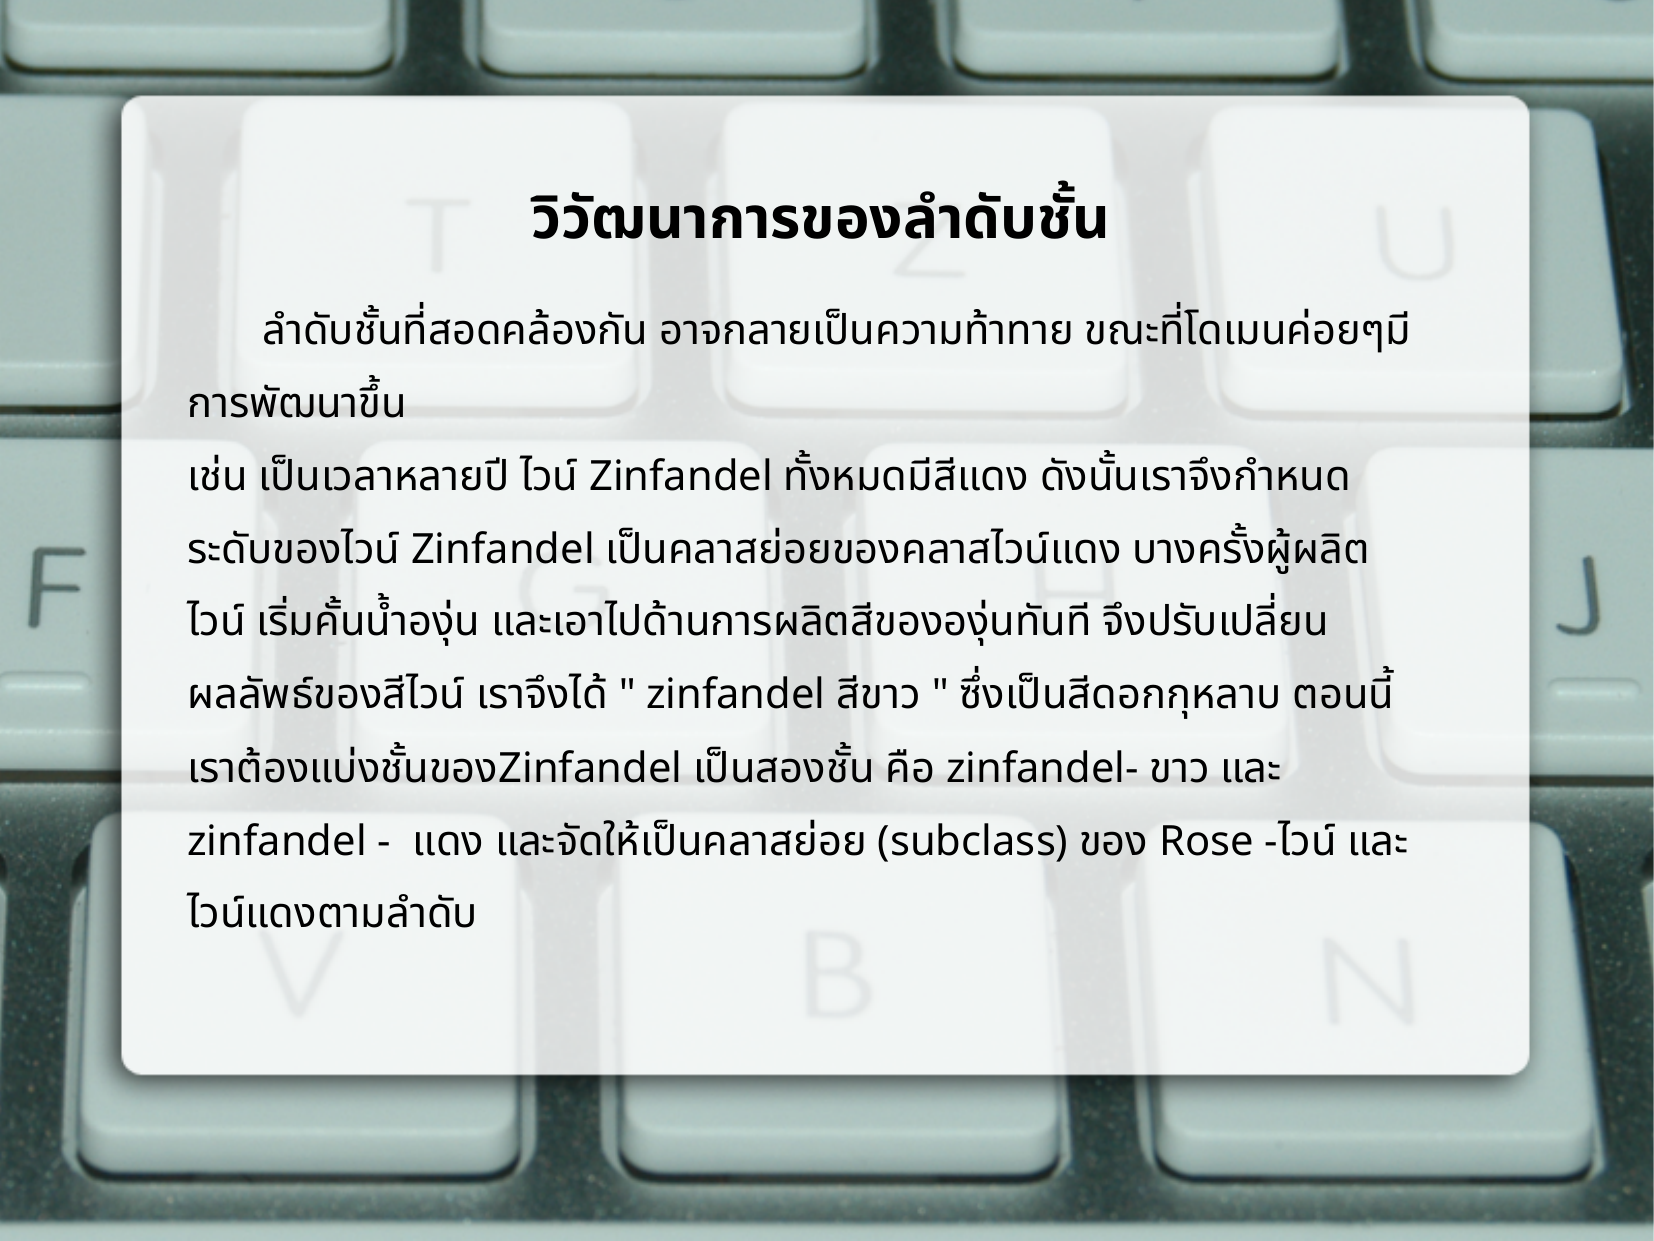

# วิวัฒนาการของลำดับชั้น
ลำดับชั้นที่สอดคล้องกัน อาจกลายเป็นความท้าทาย ขณะที่โดเมนค่อยๆมีการพัฒนาขึ้น
เช่น เป็นเวลาหลายปี ไวน์ Zinfandel ทั้งหมดมีสีแดง ดังนั้นเราจึงกำหนดระดับของไวน์ Zinfandel เป็นคลาสย่อยของคลาสไวน์แดง บางครั้งผู้ผลิตไวน์ เริ่มคั้นน้ำองุ่น และเอาไปด้านการผลิตสีขององุ่นทันที จึงปรับเปลี่ยนผลลัพธ์ของสีไวน์ เราจึงได้ " zinfandel สีขาว " ซึ่งเป็นสีดอกกุหลาบ ตอนนี้เราต้องแบ่งชั้นของZinfandel เป็นสองชั้น คือ zinfandel- ขาว และ zinfandel - แดง และจัดให้เป็นคลาสย่อย (subclass) ของ Rose -ไวน์ และไวน์แดงตามลำดับ